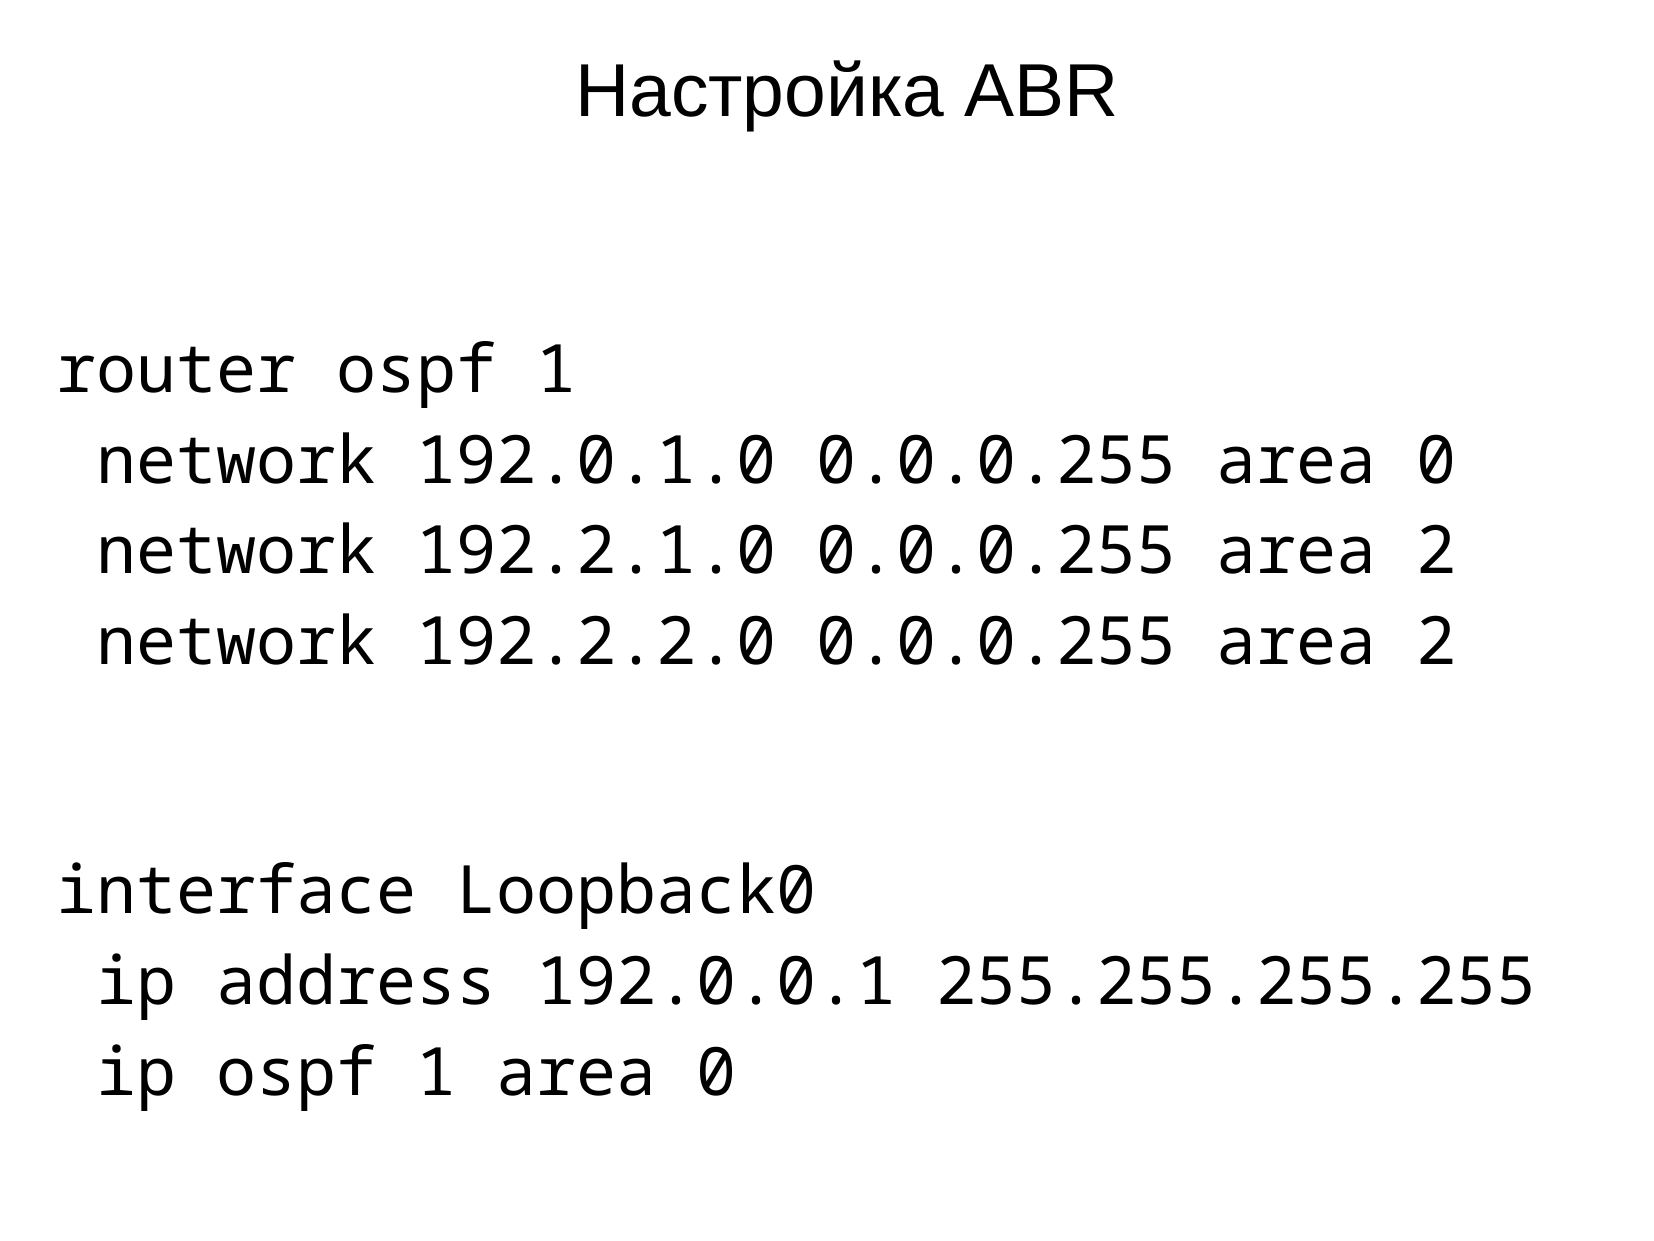

# Настройка ABR
router ospf 1
 network 192.0.1.0 0.0.0.255 area 0
 network 192.2.1.0 0.0.0.255 area 2
 network 192.2.2.0 0.0.0.255 area 2
interface Loopback0
 ip address 192.0.0.1 255.255.255.255
 ip ospf 1 area 0